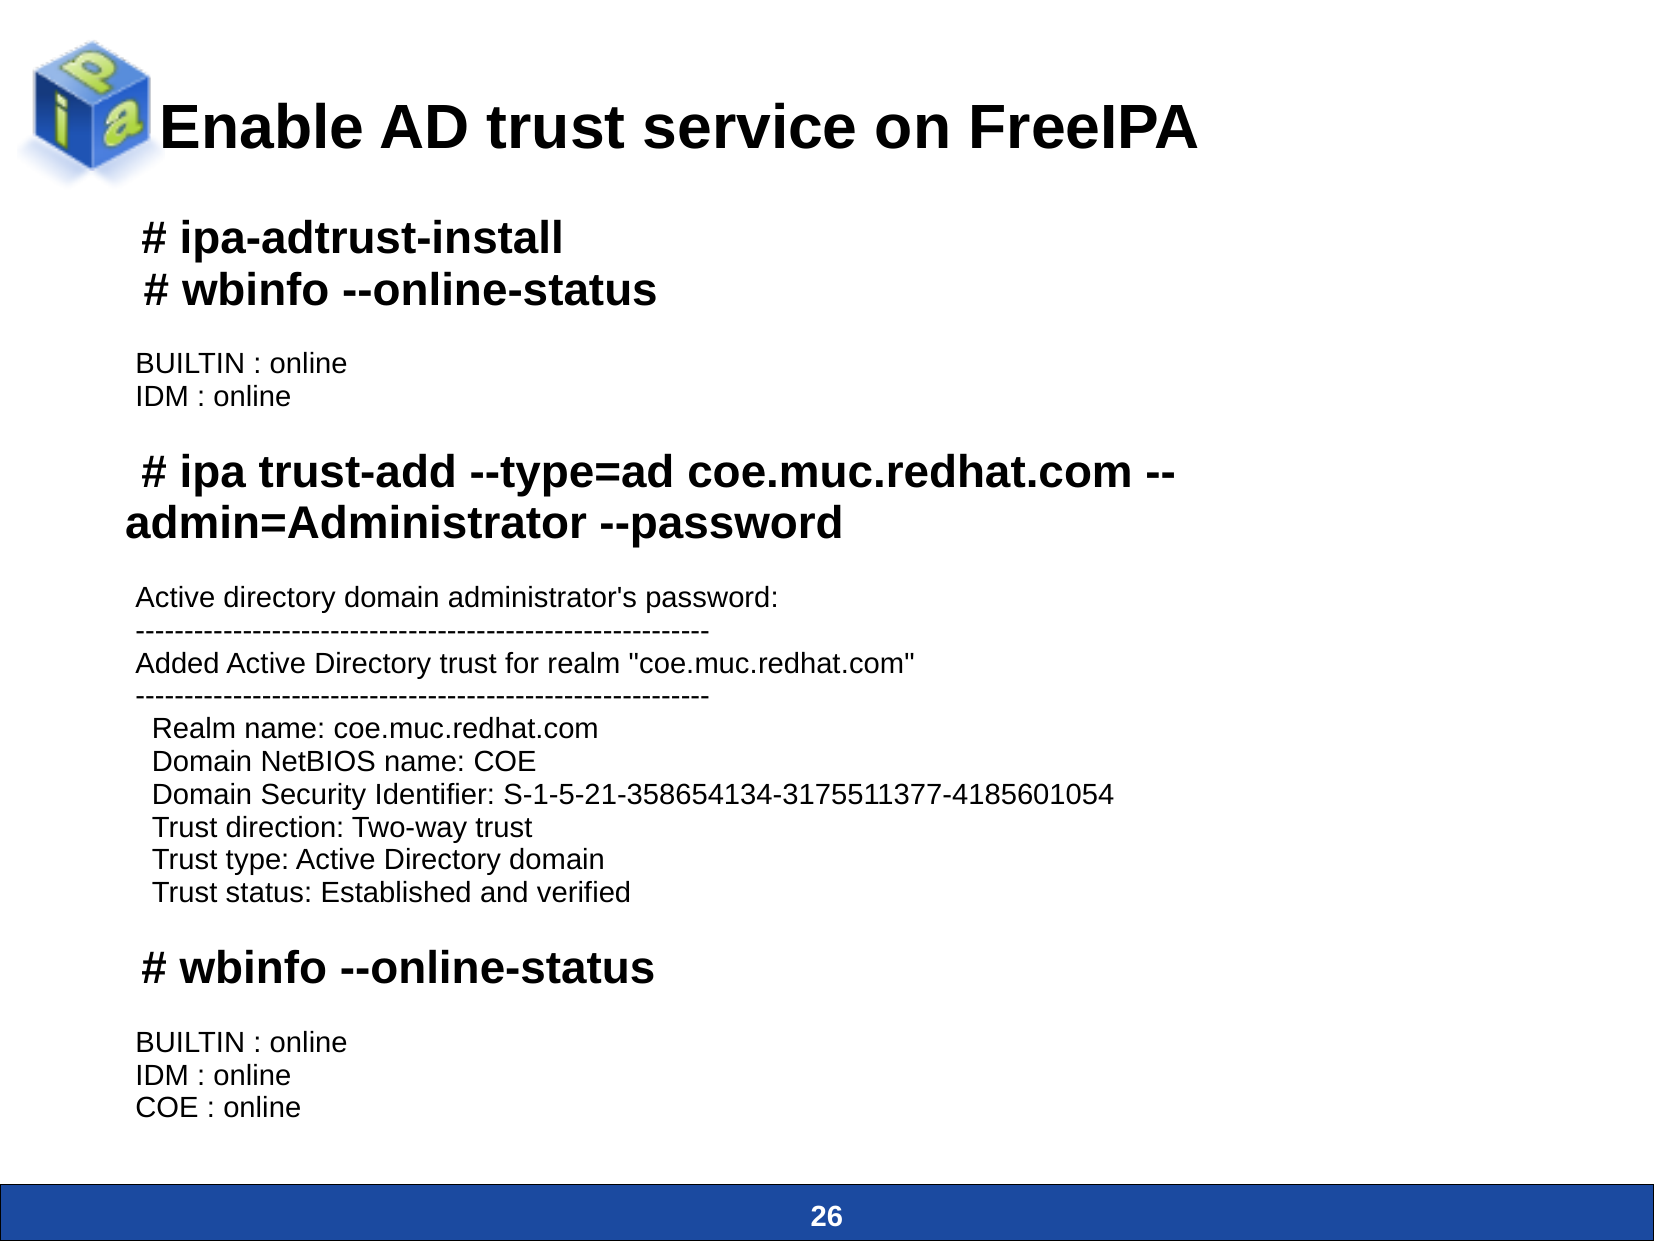

# Enable AD trust service on FreeIPA
# ipa-adtrust-install
 # wbinfo --online-status
BUILTIN : online
IDM : online
# ipa trust-add --type=ad coe.muc.redhat.com --admin=Administrator --password
Active directory domain administrator's password:
-----------------------------------------------------------
Added Active Directory trust for realm "coe.muc.redhat.com"
-----------------------------------------------------------
 Realm name: coe.muc.redhat.com
 Domain NetBIOS name: COE
 Domain Security Identifier: S-1-5-21-358654134-3175511377-4185601054
 Trust direction: Two-way trust
 Trust type: Active Directory domain
 Trust status: Established and verified
# wbinfo --online-status
BUILTIN : online
IDM : online
COE : online
26